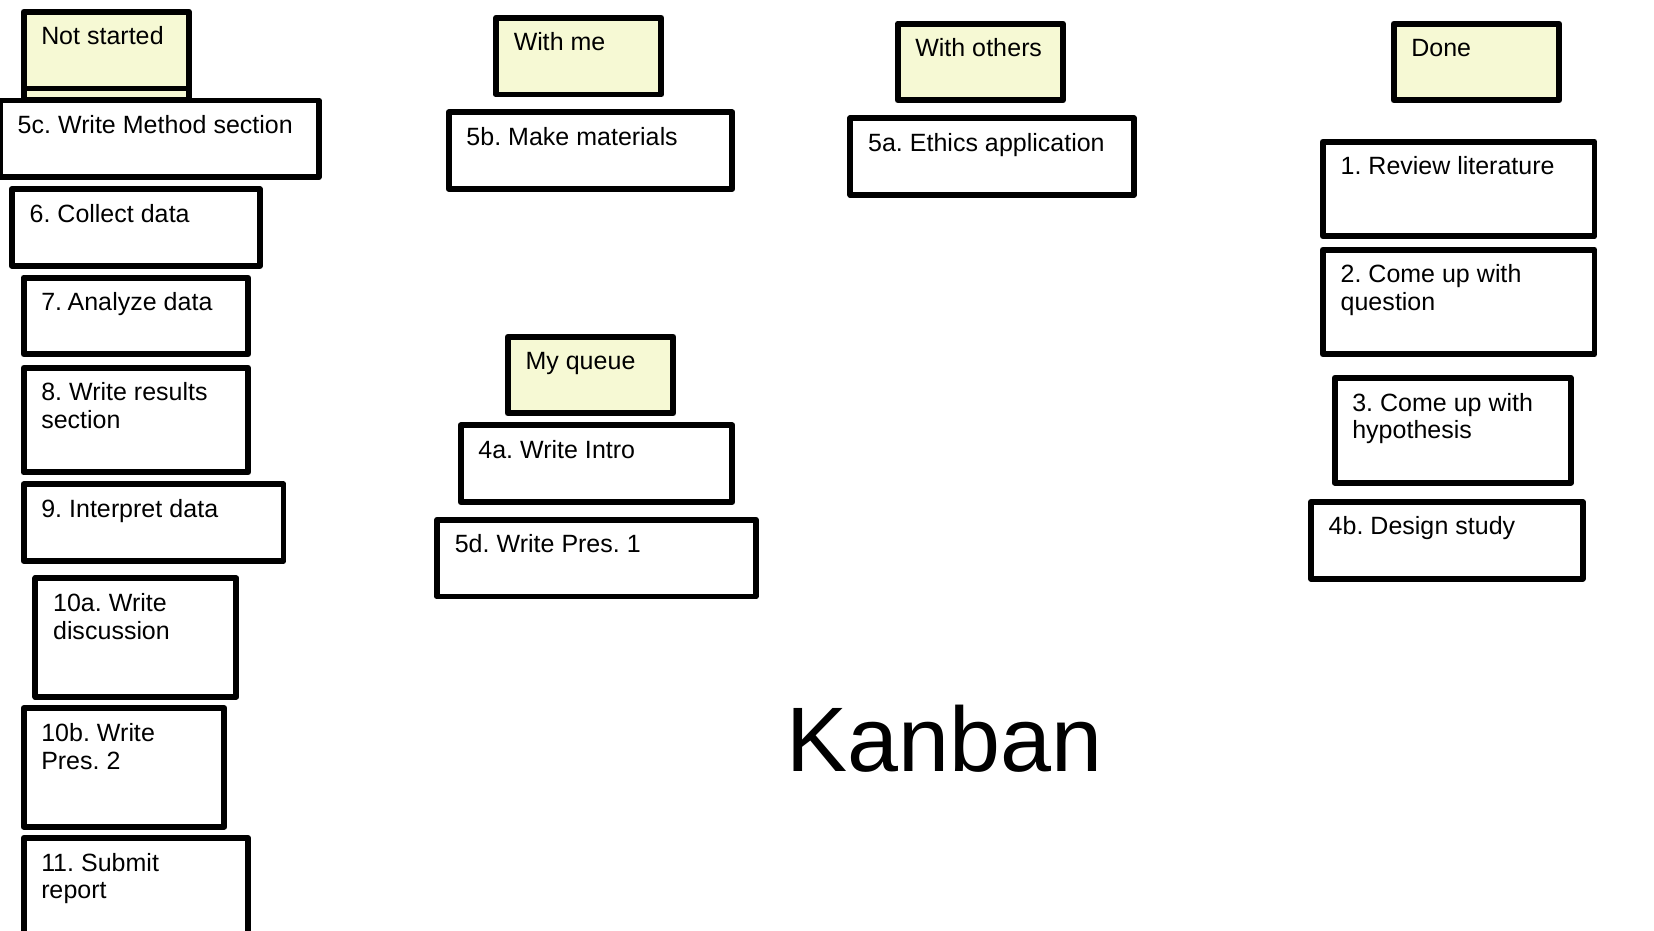

Not started
With me
Not started
With others
Done
5c. Write Method section
5b. Make materials
5a. Ethics application
1. Review literature
6. Collect data
2. Come up with question
7. Analyze data
My queue
8. Write results section
3. Come up with hypothesis
4a. Write Intro
9. Interpret data
4b. Design study
5d. Write Pres. 1
10a. Write discussion
# Kanban
10b. Write Pres. 2
11. Submit report